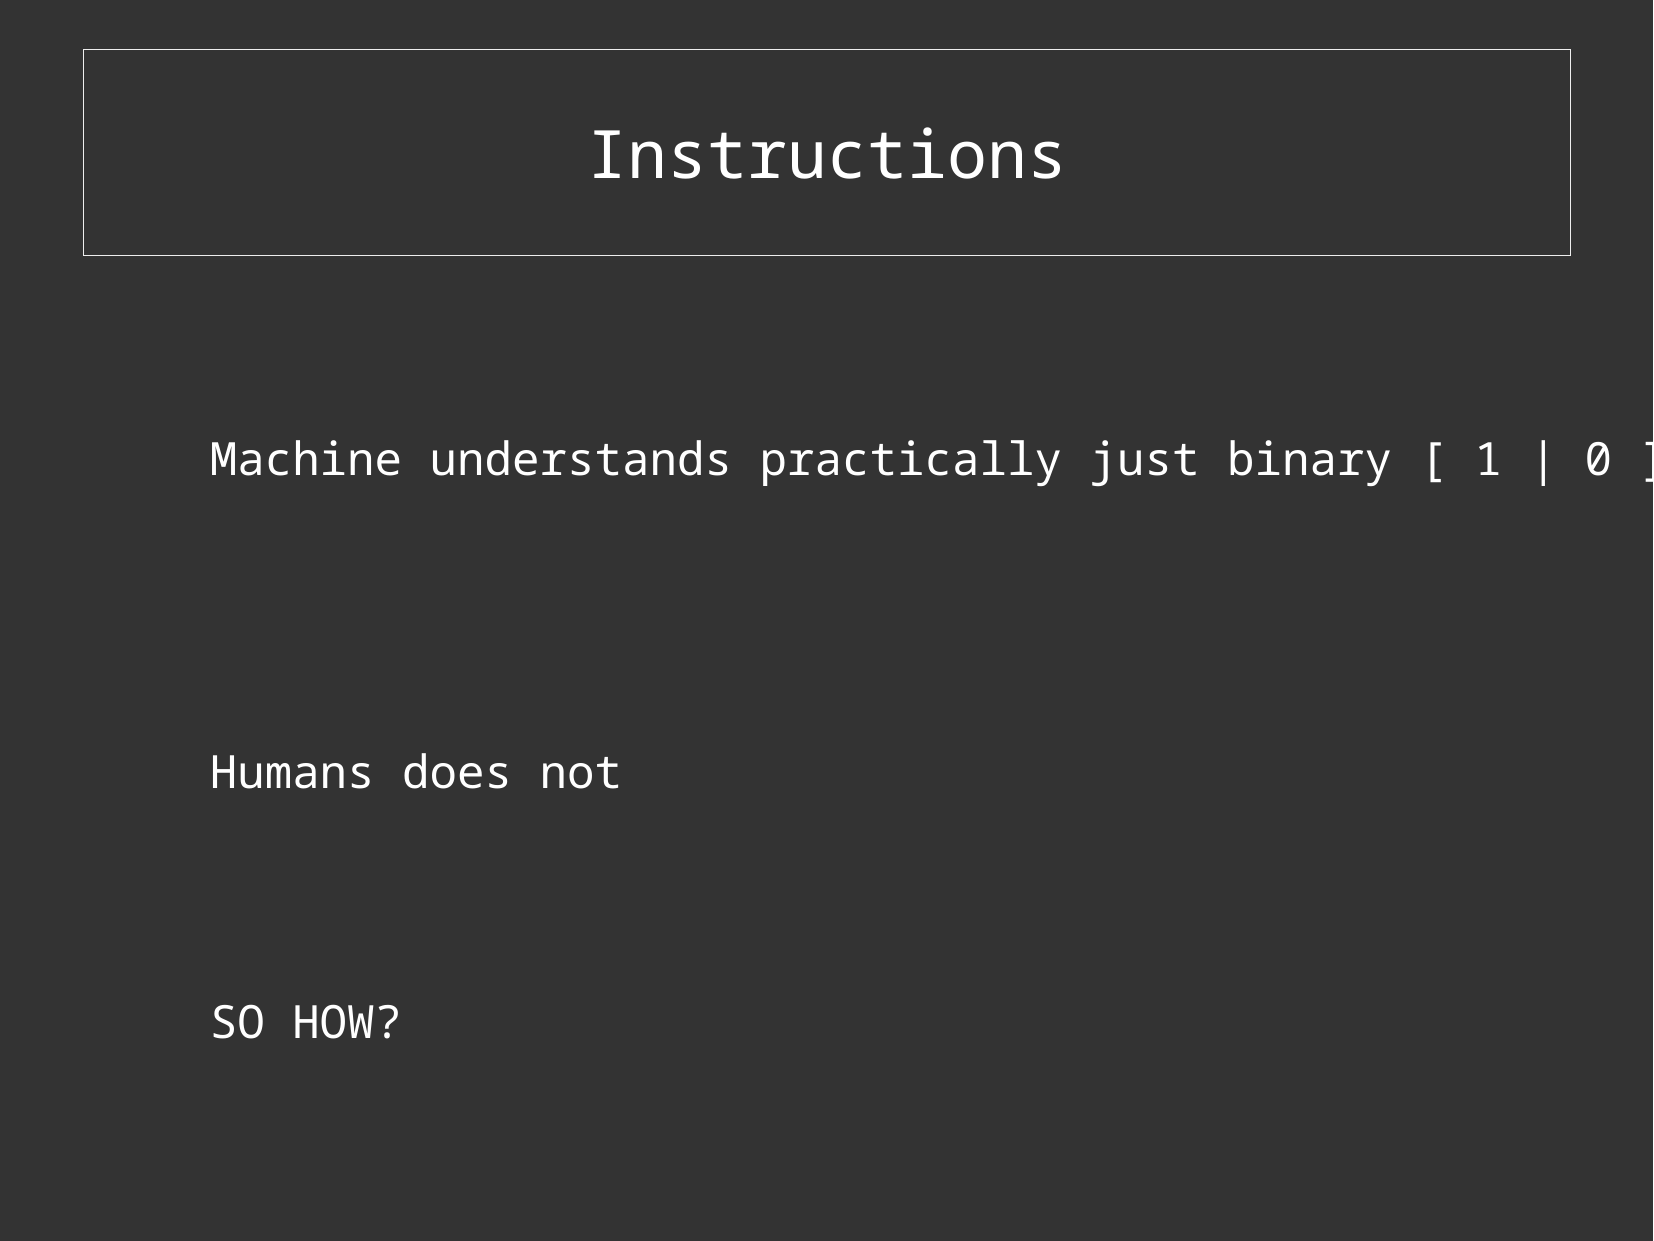

Instructions
Machine understands practically just binary [ 1 | 0 ]
Humans does not
SO HOW?